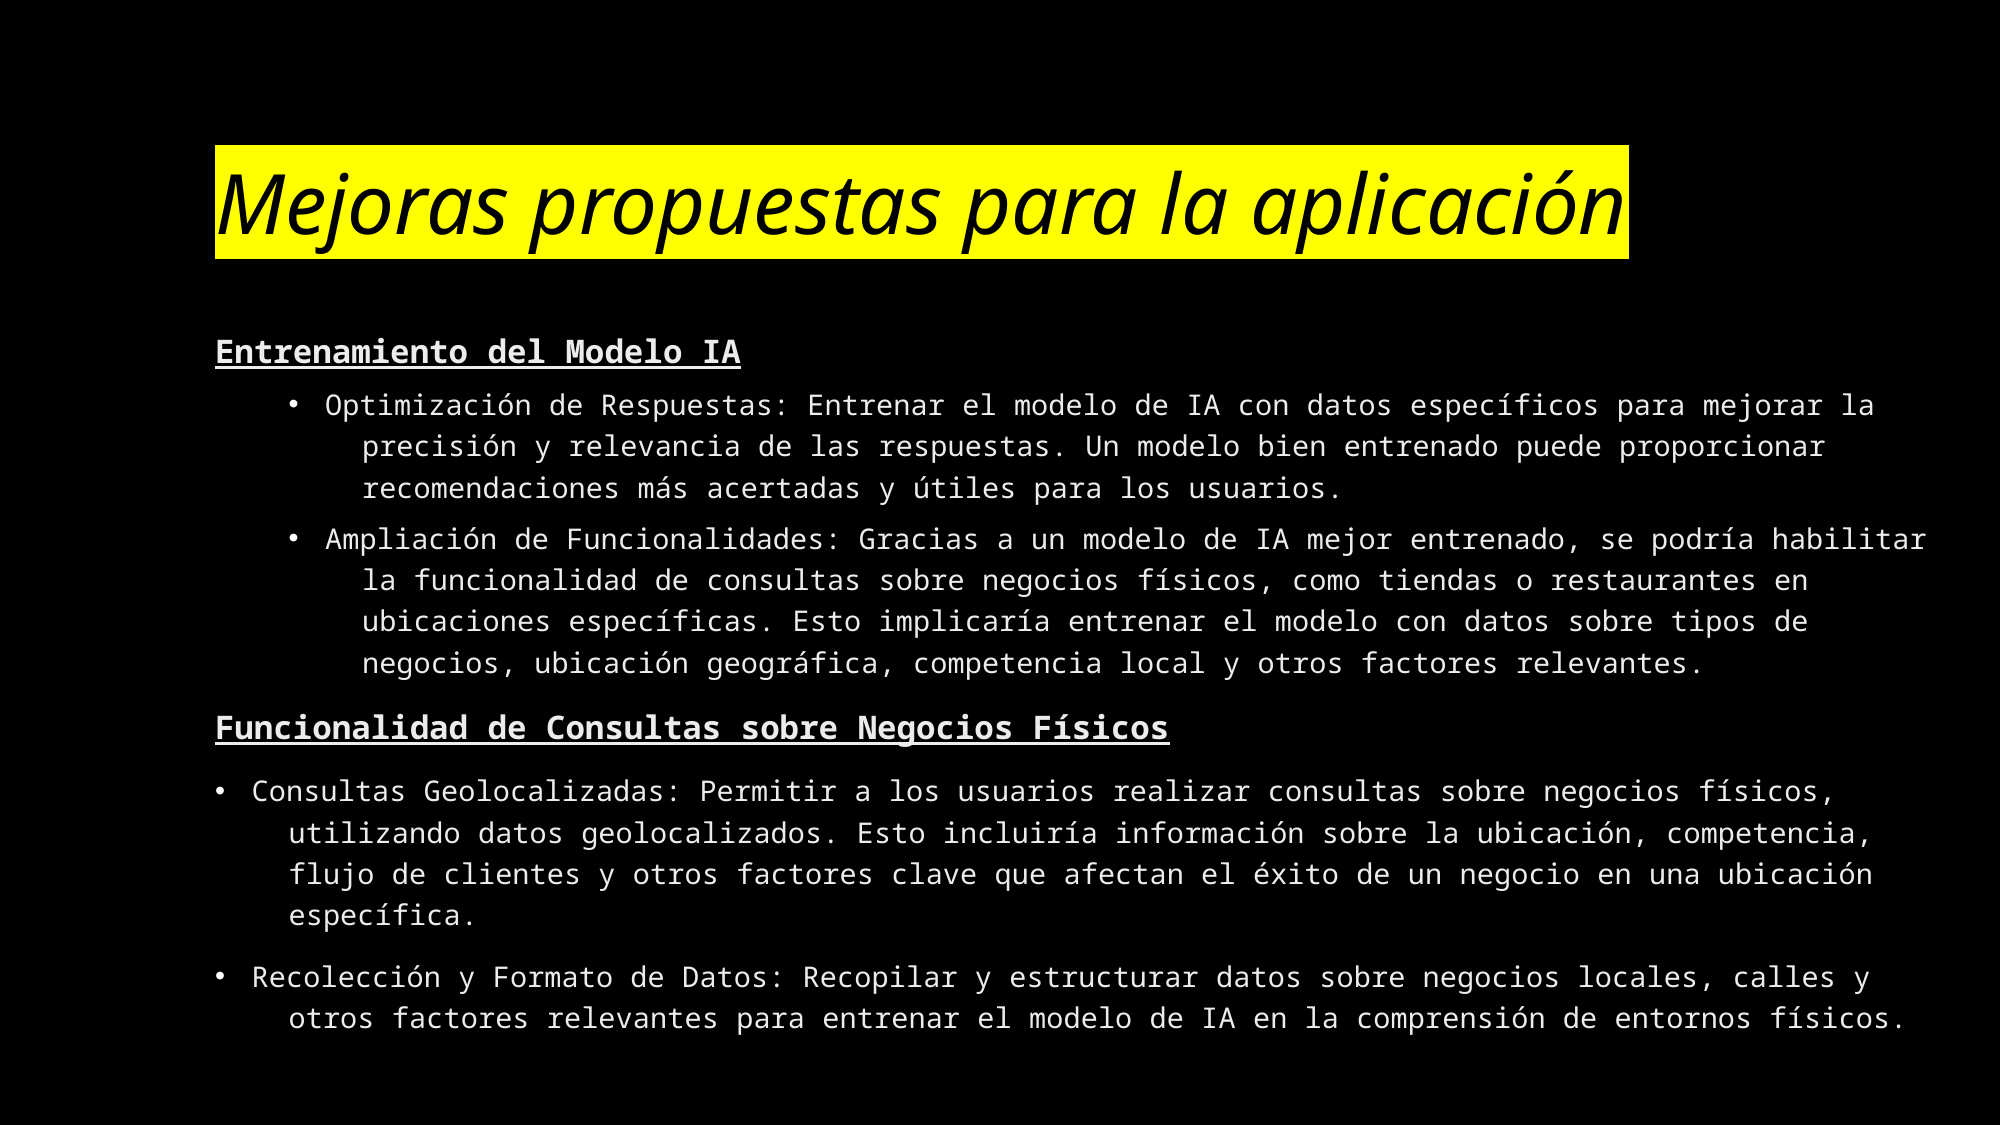

# Mejoras propuestas para la aplicación
Entrenamiento del Modelo IA
Optimización de Respuestas: Entrenar el modelo de IA con datos específicos para mejorar la precisión y relevancia de las respuestas. Un modelo bien entrenado puede proporcionar recomendaciones más acertadas y útiles para los usuarios.
Ampliación de Funcionalidades: Gracias a un modelo de IA mejor entrenado, se podría habilitar la funcionalidad de consultas sobre negocios físicos, como tiendas o restaurantes en ubicaciones específicas. Esto implicaría entrenar el modelo con datos sobre tipos de negocios, ubicación geográfica, competencia local y otros factores relevantes.
Funcionalidad de Consultas sobre Negocios Físicos
Consultas Geolocalizadas: Permitir a los usuarios realizar consultas sobre negocios físicos, utilizando datos geolocalizados. Esto incluiría información sobre la ubicación, competencia, flujo de clientes y otros factores clave que afectan el éxito de un negocio en una ubicación específica.
Recolección y Formato de Datos: Recopilar y estructurar datos sobre negocios locales, calles y otros factores relevantes para entrenar el modelo de IA en la comprensión de entornos físicos.